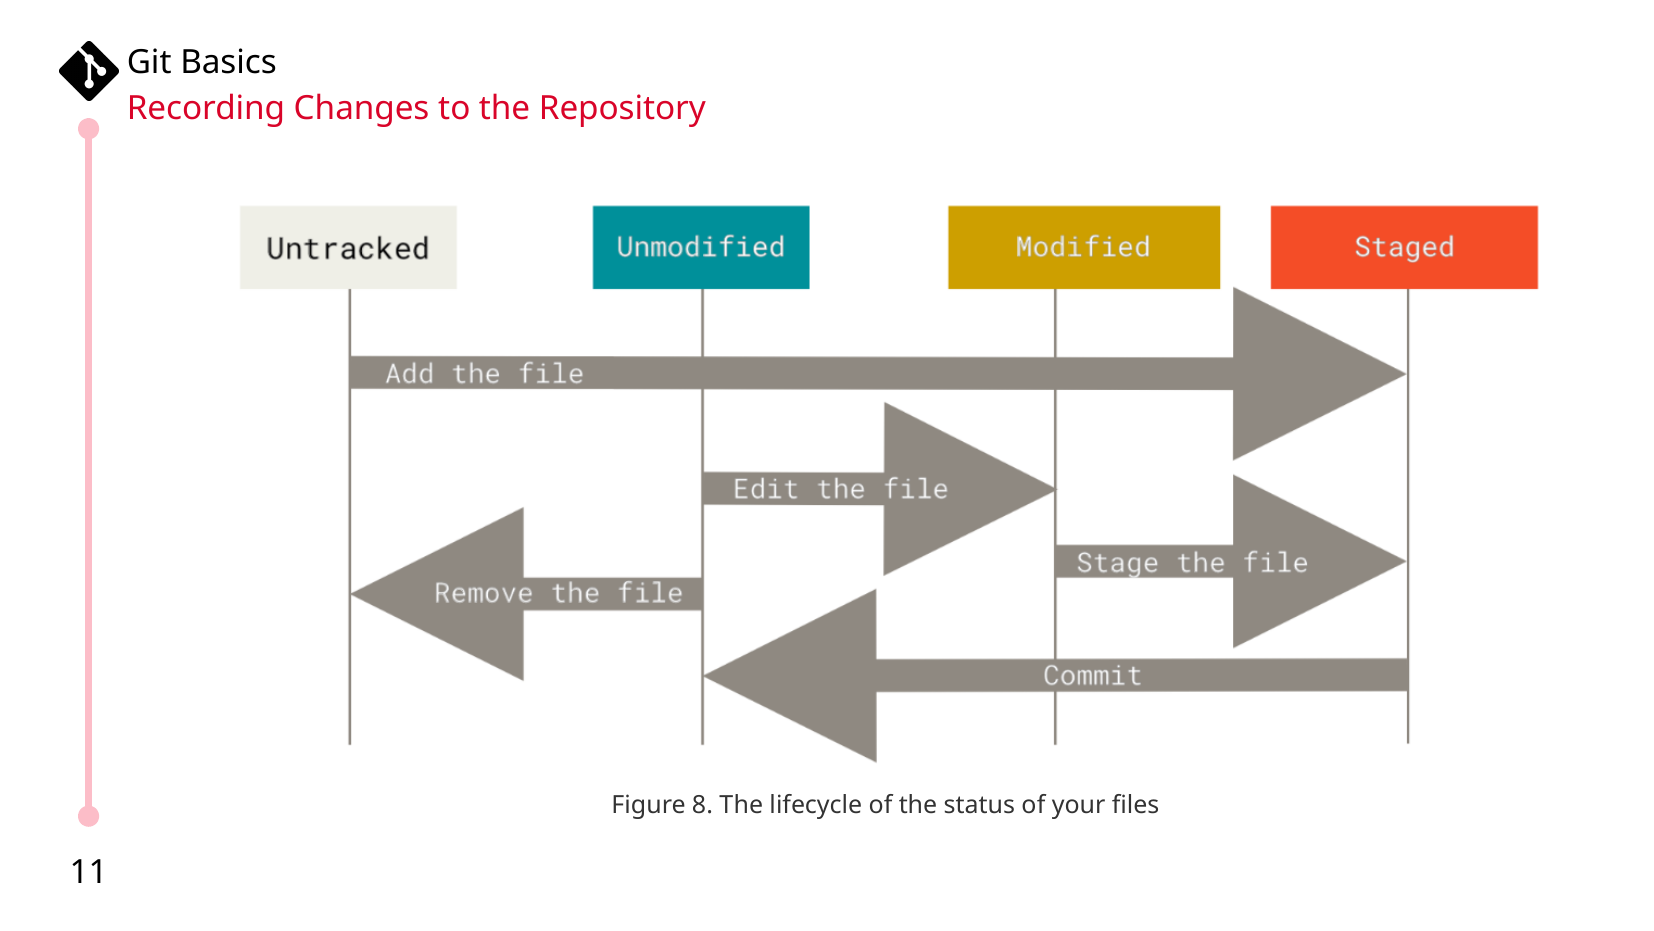

Git Basics
Recording Changes to the Repository
Figure 8. The lifecycle of the status of your files
11